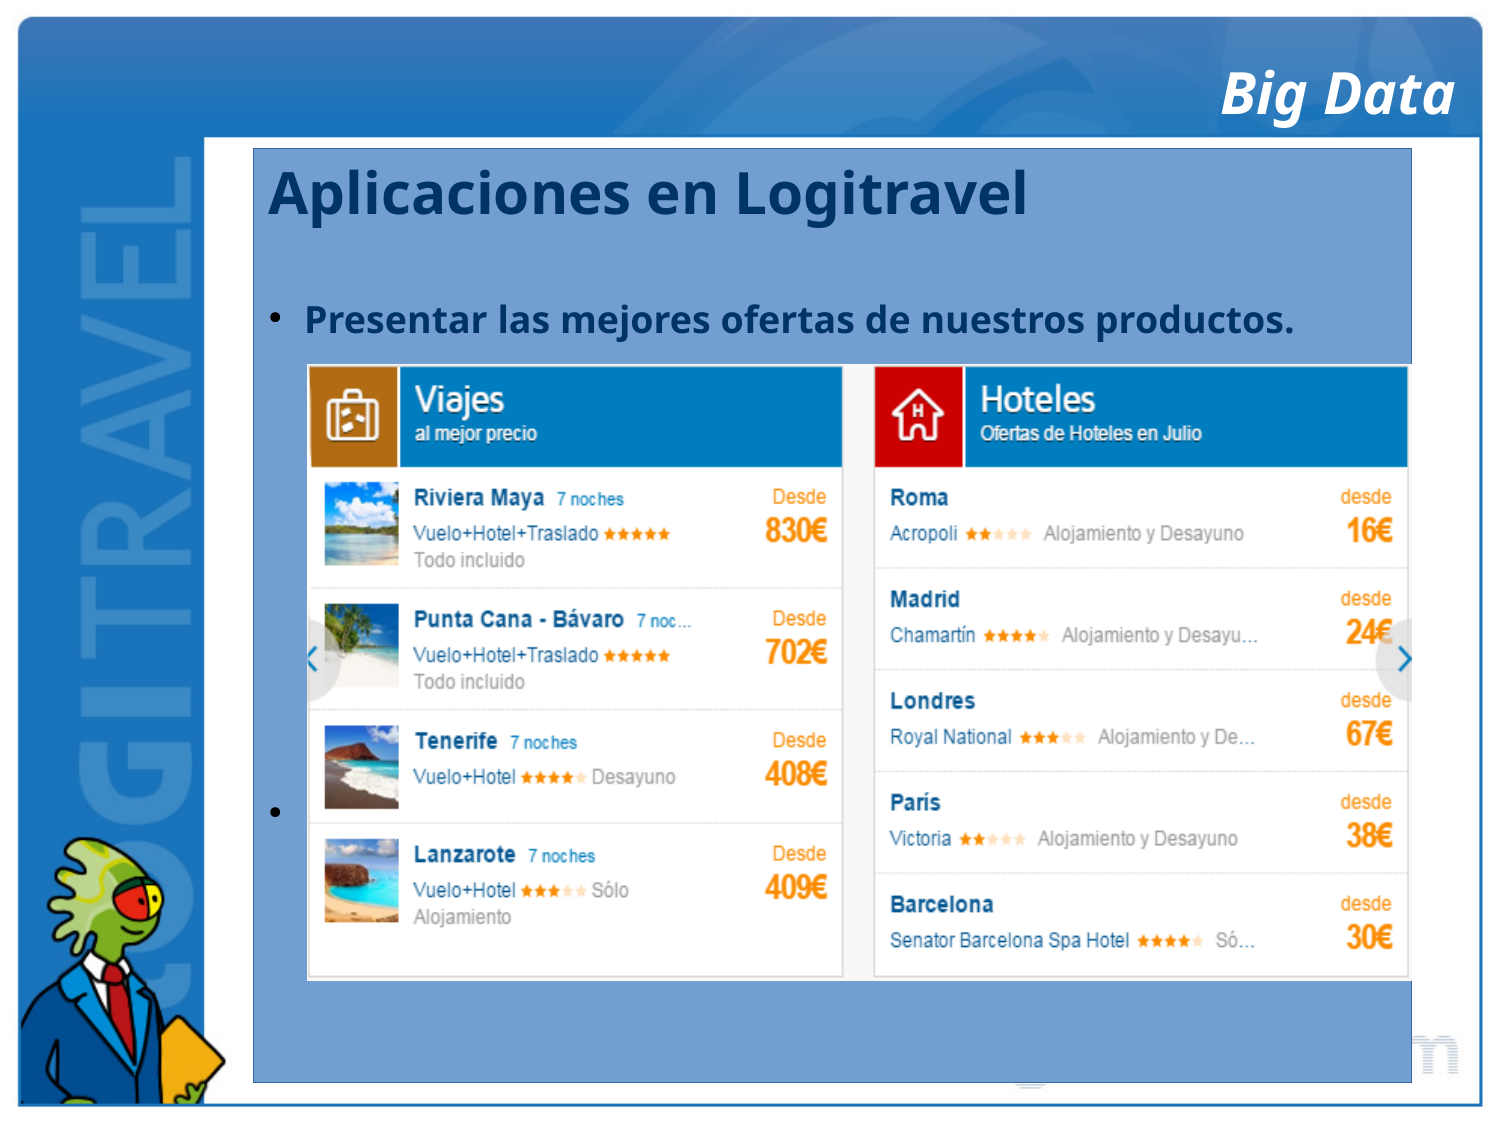

Big Data
Aplicaciones en Logitravel
Presentar las mejores ofertas de nuestros productos.